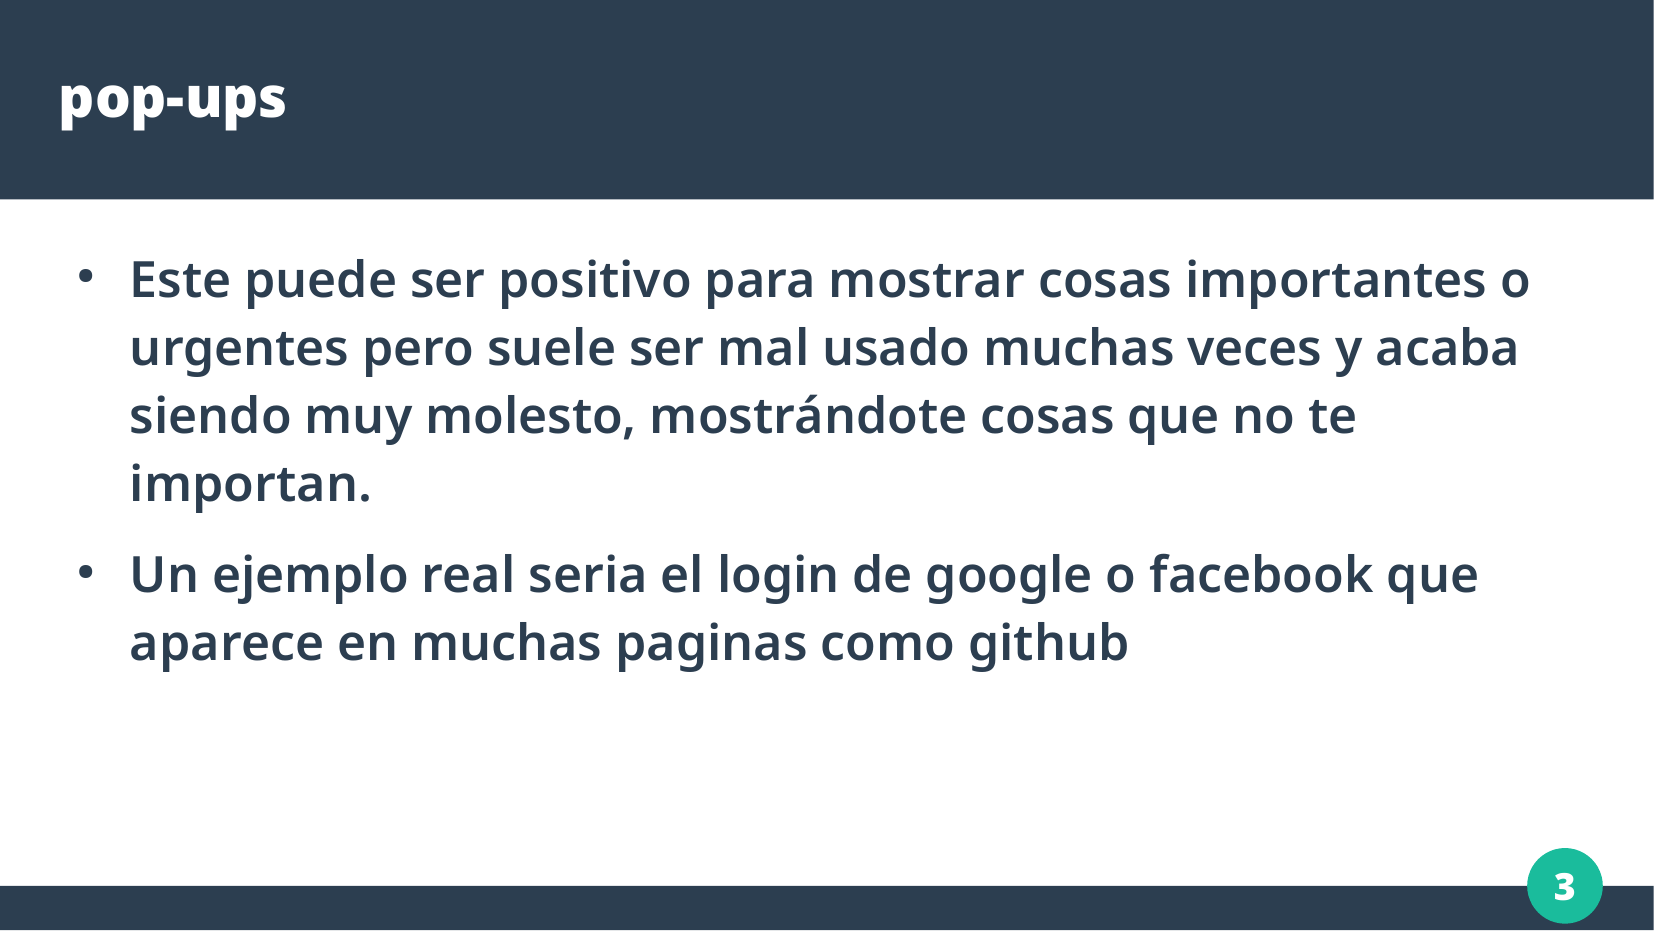

# pop-ups
Este puede ser positivo para mostrar cosas importantes o urgentes pero suele ser mal usado muchas veces y acaba siendo muy molesto, mostrándote cosas que no te importan.
Un ejemplo real seria el login de google o facebook que aparece en muchas paginas como github